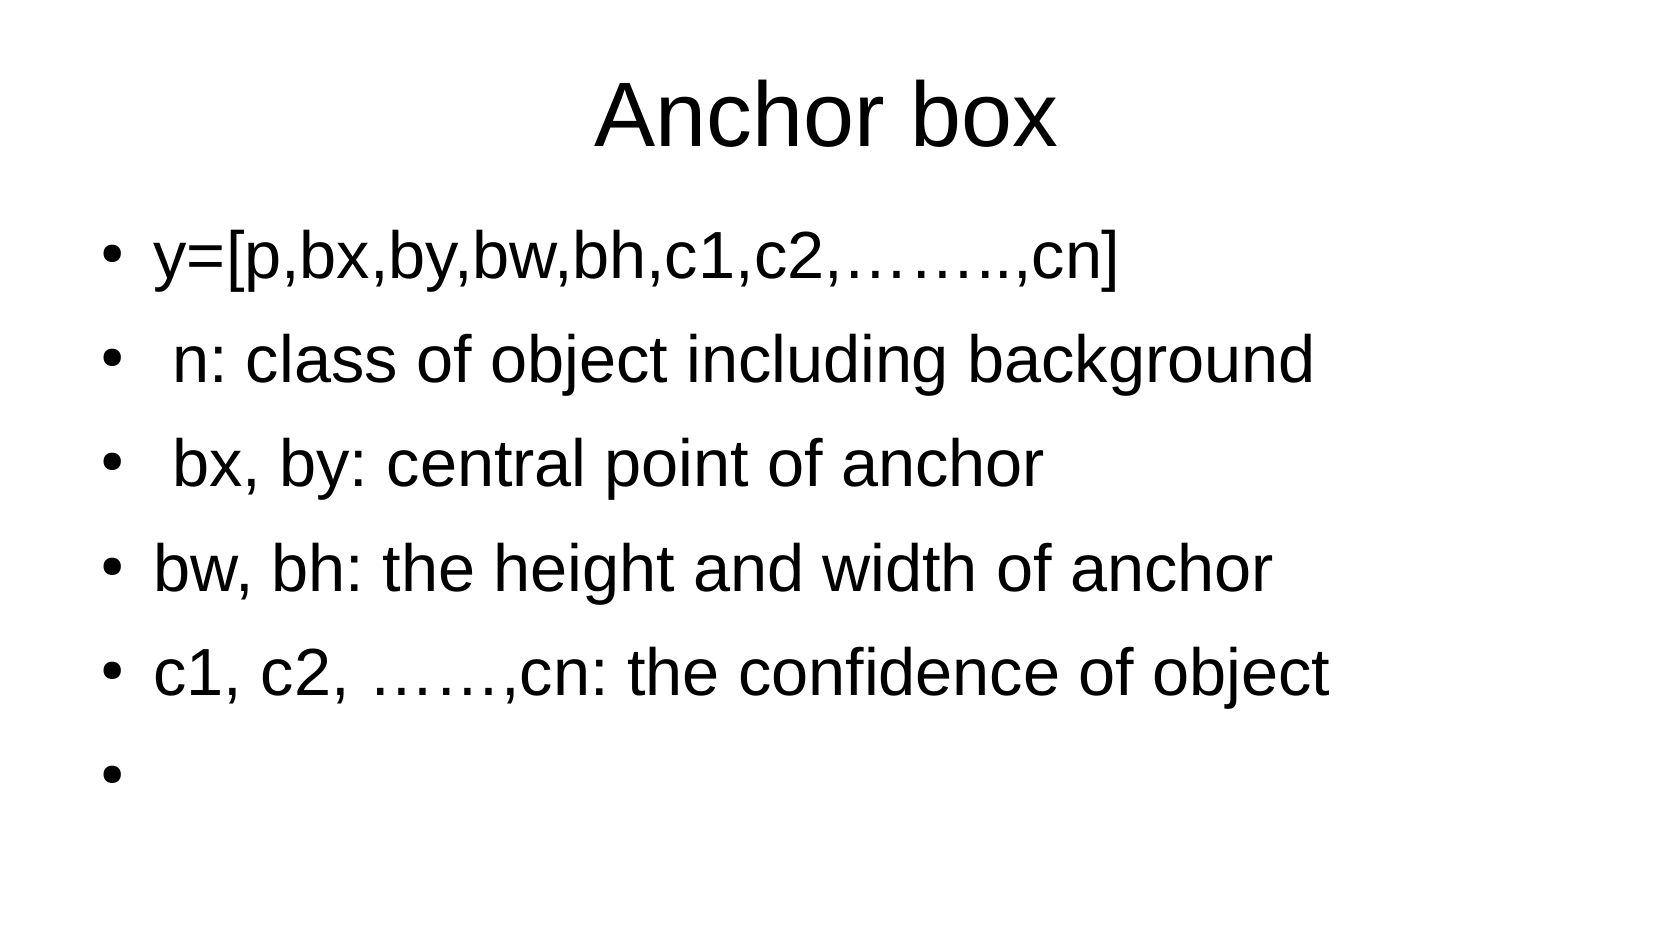

# Anchor box
y=[p,bx,by,bw,bh,c1,c2,……..,cn]
 n: class of object including background
 bx, by: central point of anchor
bw, bh: the height and width of anchor
c1, c2, ……,cn: the confidence of object